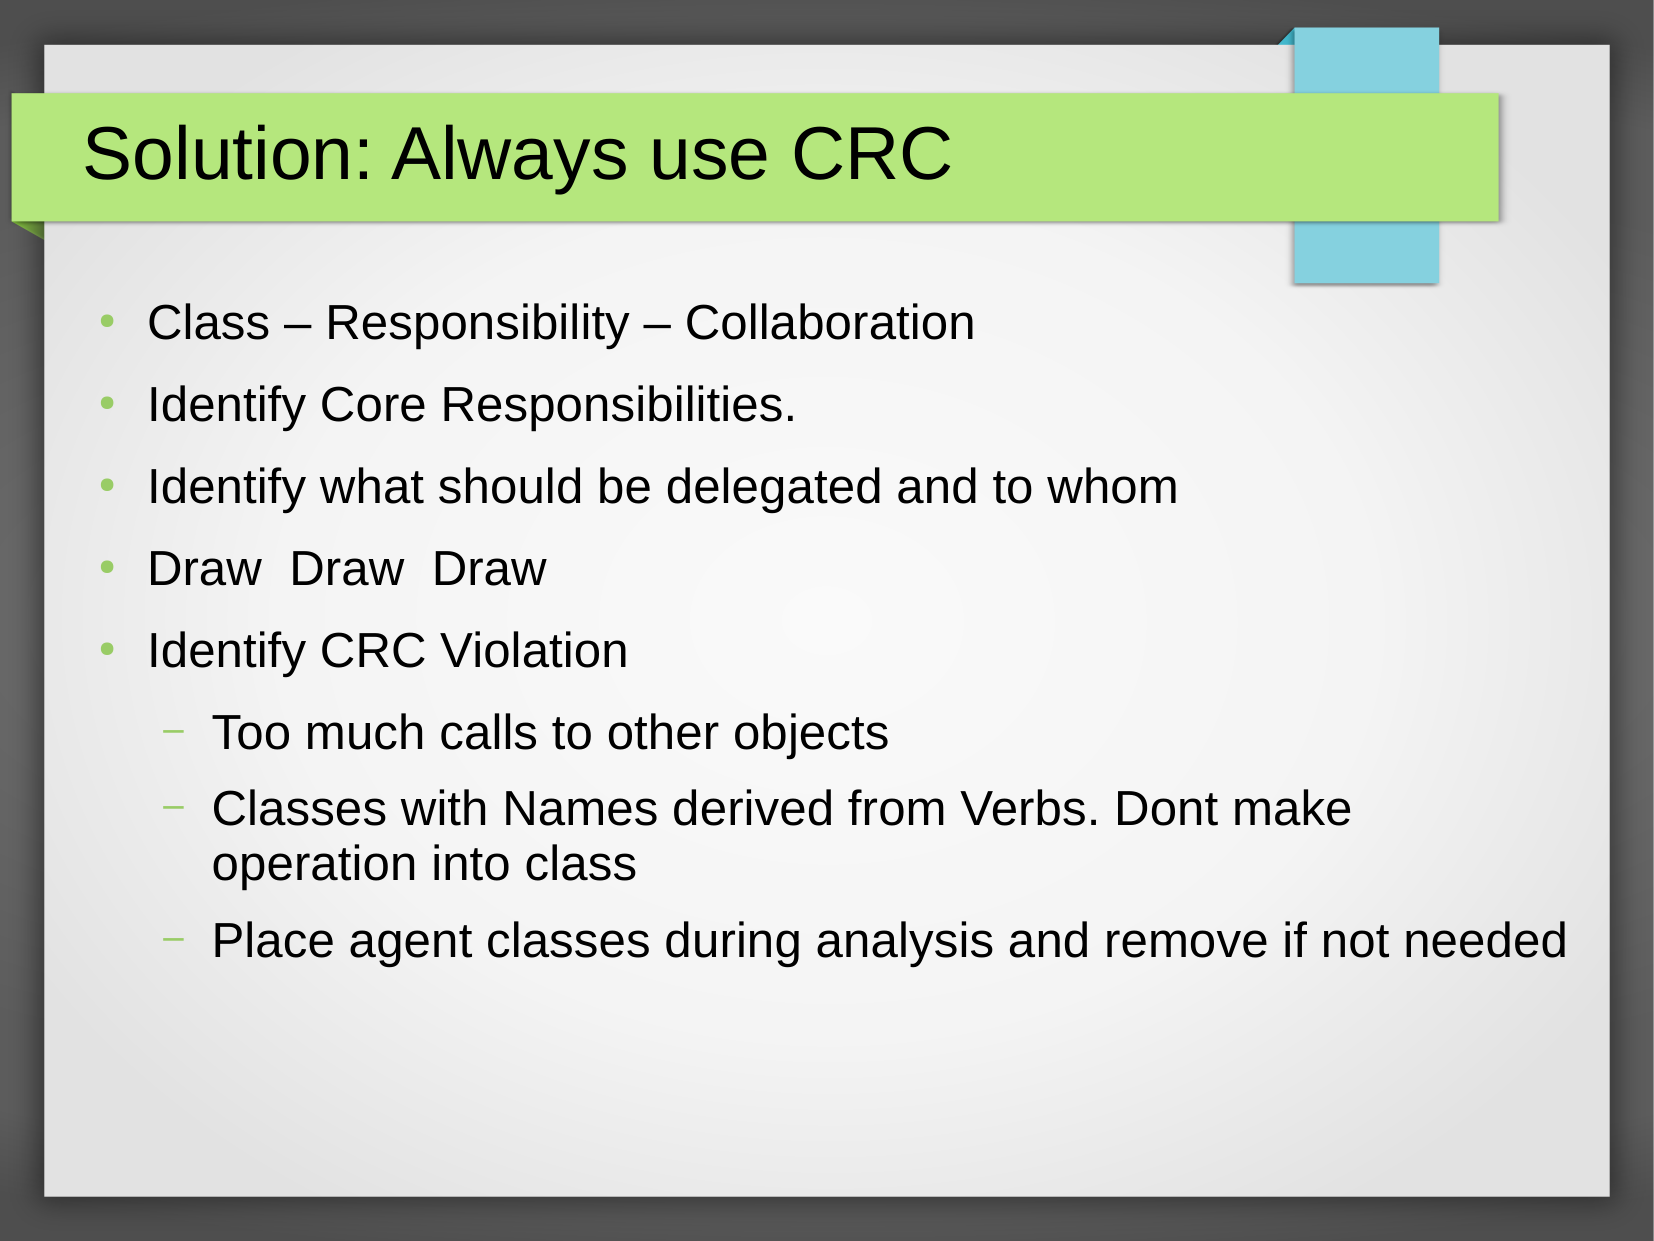

# Solution: Always use CRC
Class – Responsibility – Collaboration
Identify Core Responsibilities.
Identify what should be delegated and to whom
Draw Draw Draw
Identify CRC Violation
Too much calls to other objects
Classes with Names derived from Verbs. Dont make operation into class
Place agent classes during analysis and remove if not needed